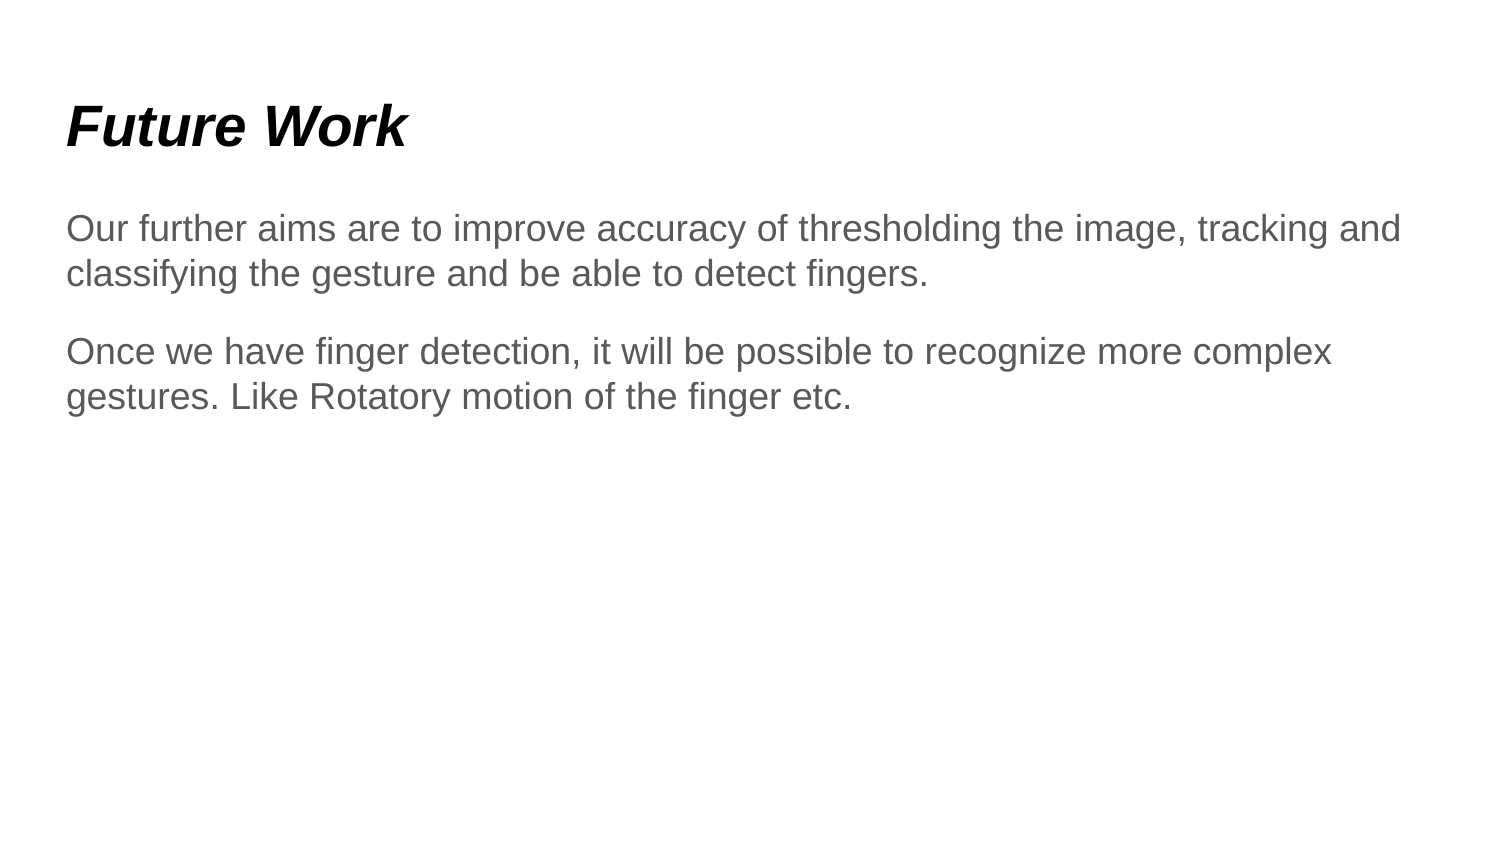

# Future Work
Our further aims are to improve accuracy of thresholding the image, tracking and classifying the gesture and be able to detect fingers.
Once we have finger detection, it will be possible to recognize more complex gestures. Like Rotatory motion of the finger etc.